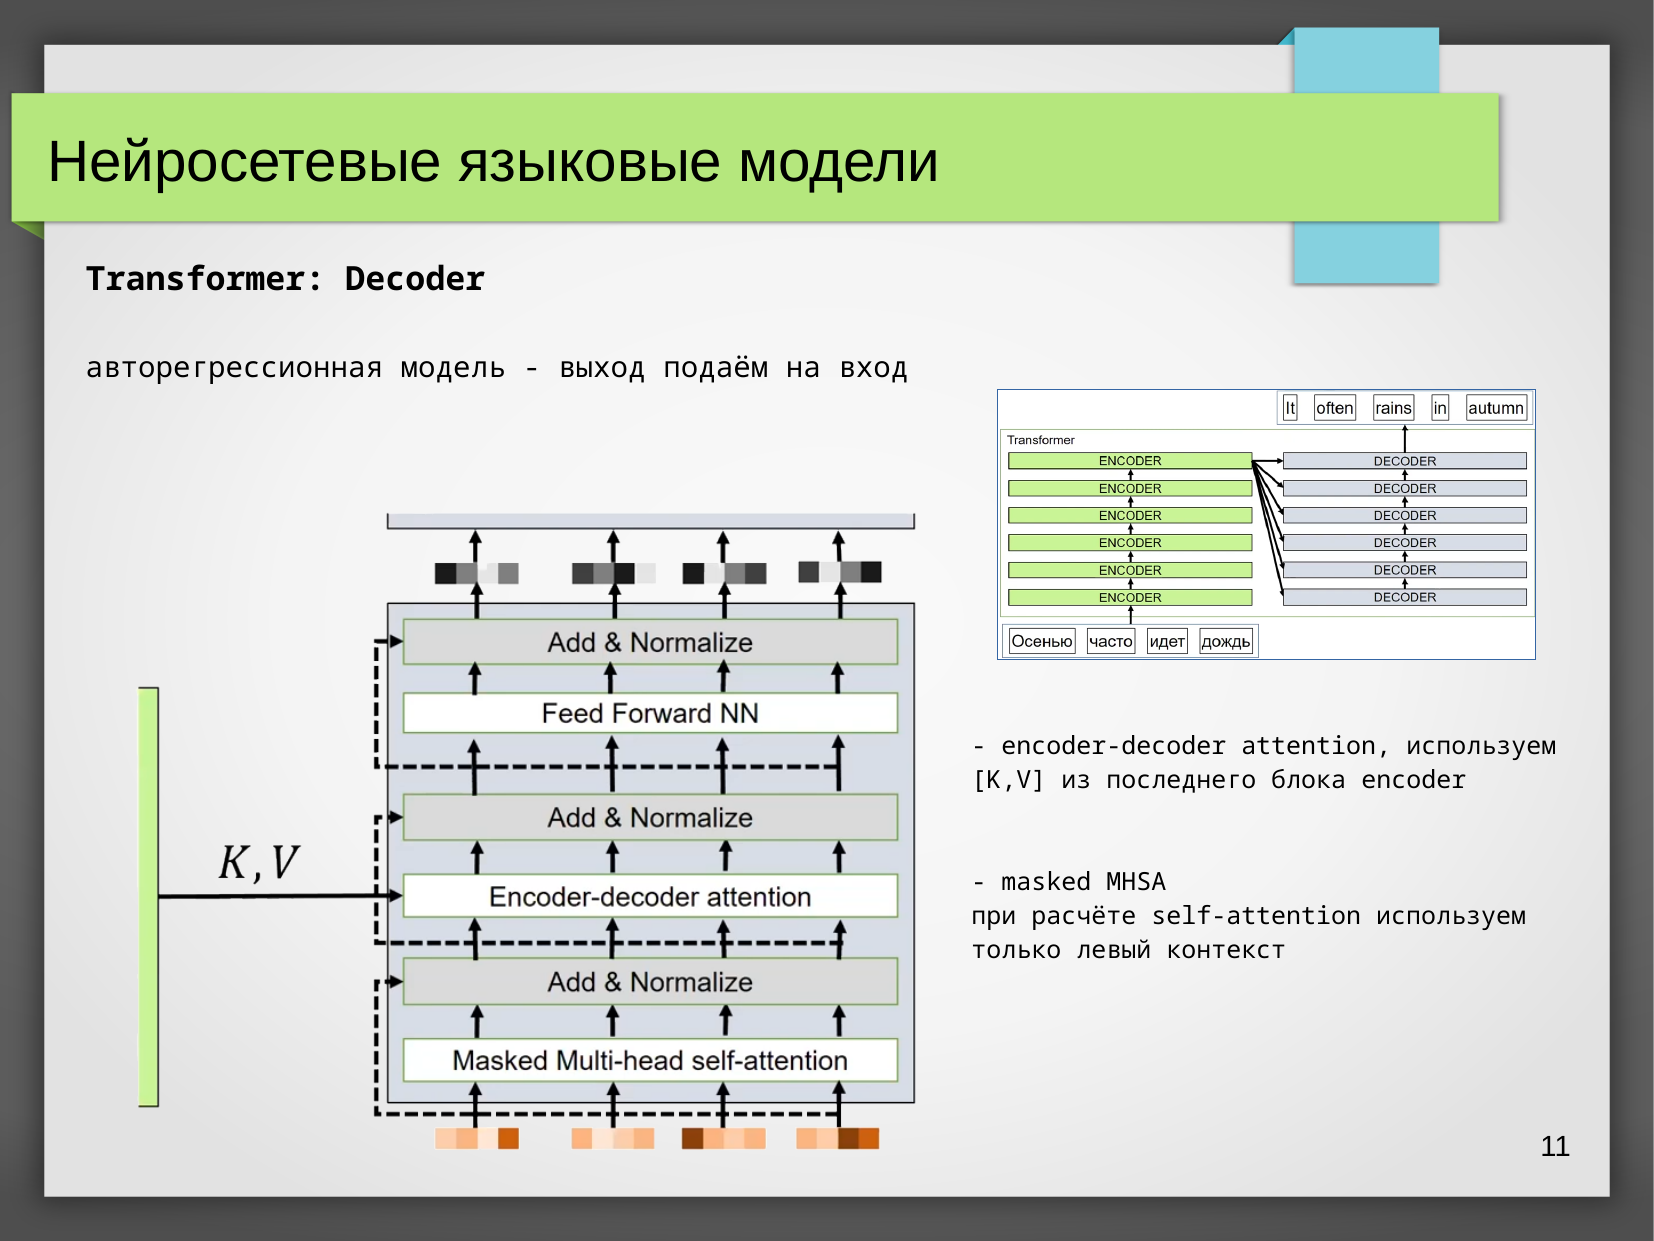

# Нейросетевые языковые модели
Transformer: Decoder
авторегрессионная модель - выход подаём на вход
- encoder-decoder attention, используем [K,V] из последнего блока encoder
- masked MHSA
при расчёте self-attention используем только левый контекст
11